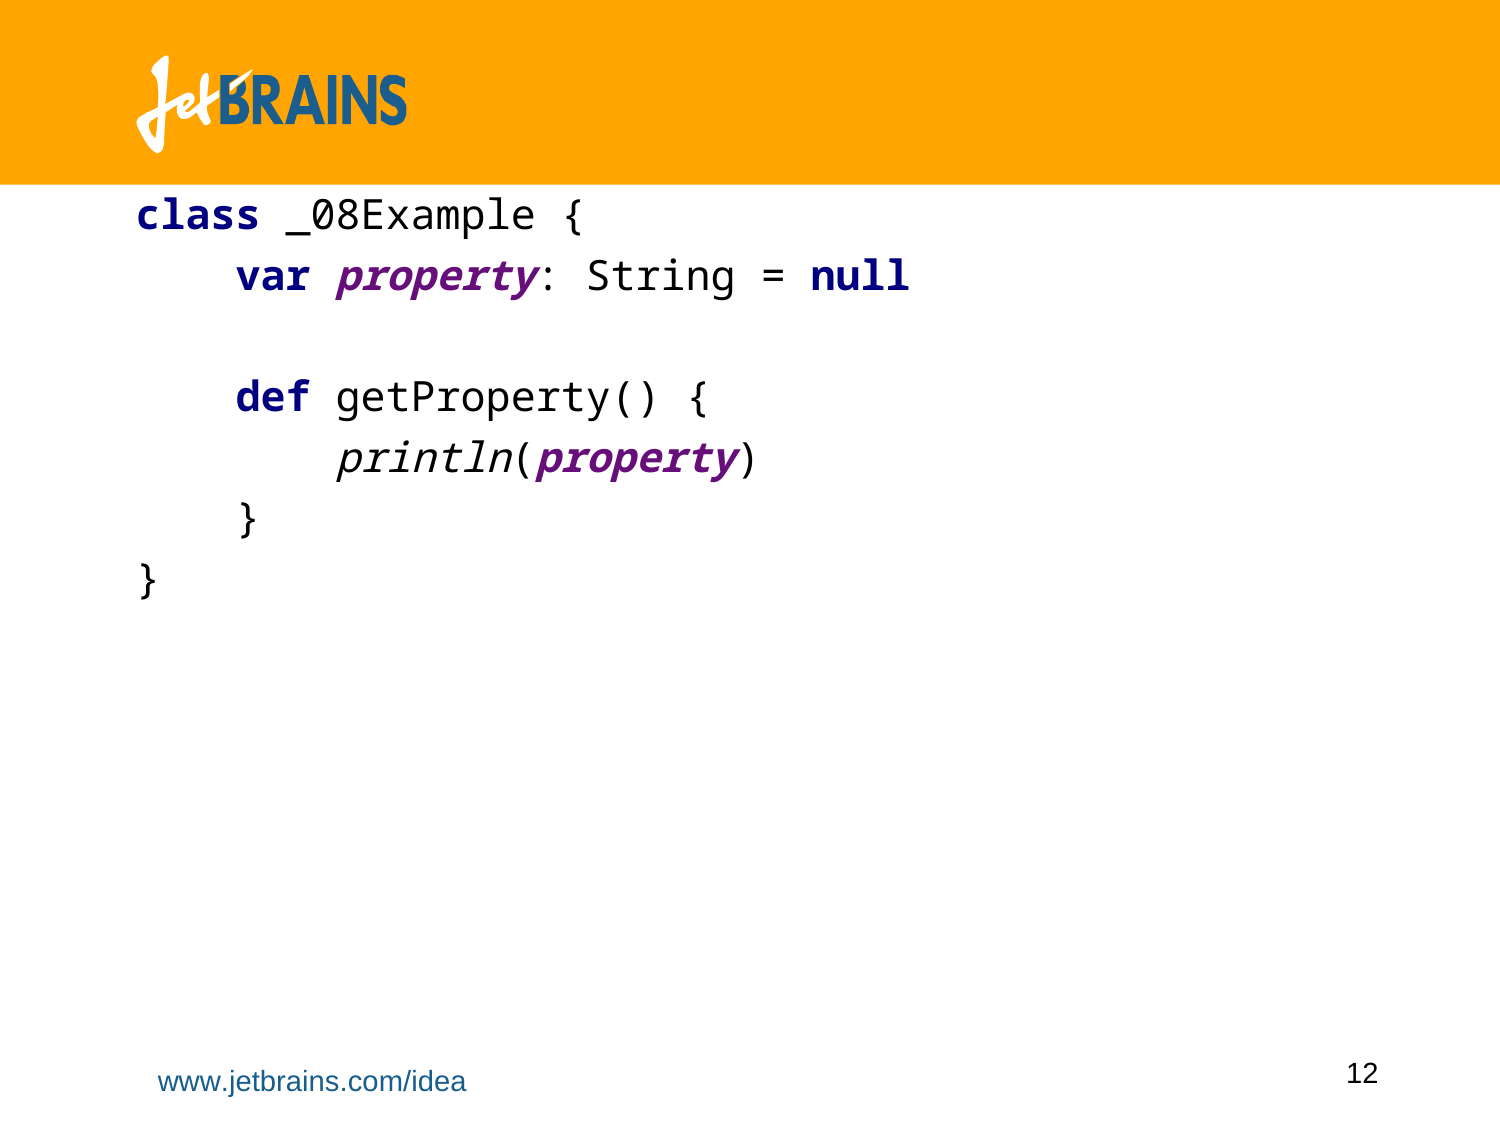

# class _08Example {
 var property: String = null
 def getProperty() {
 println(property)
 }
}